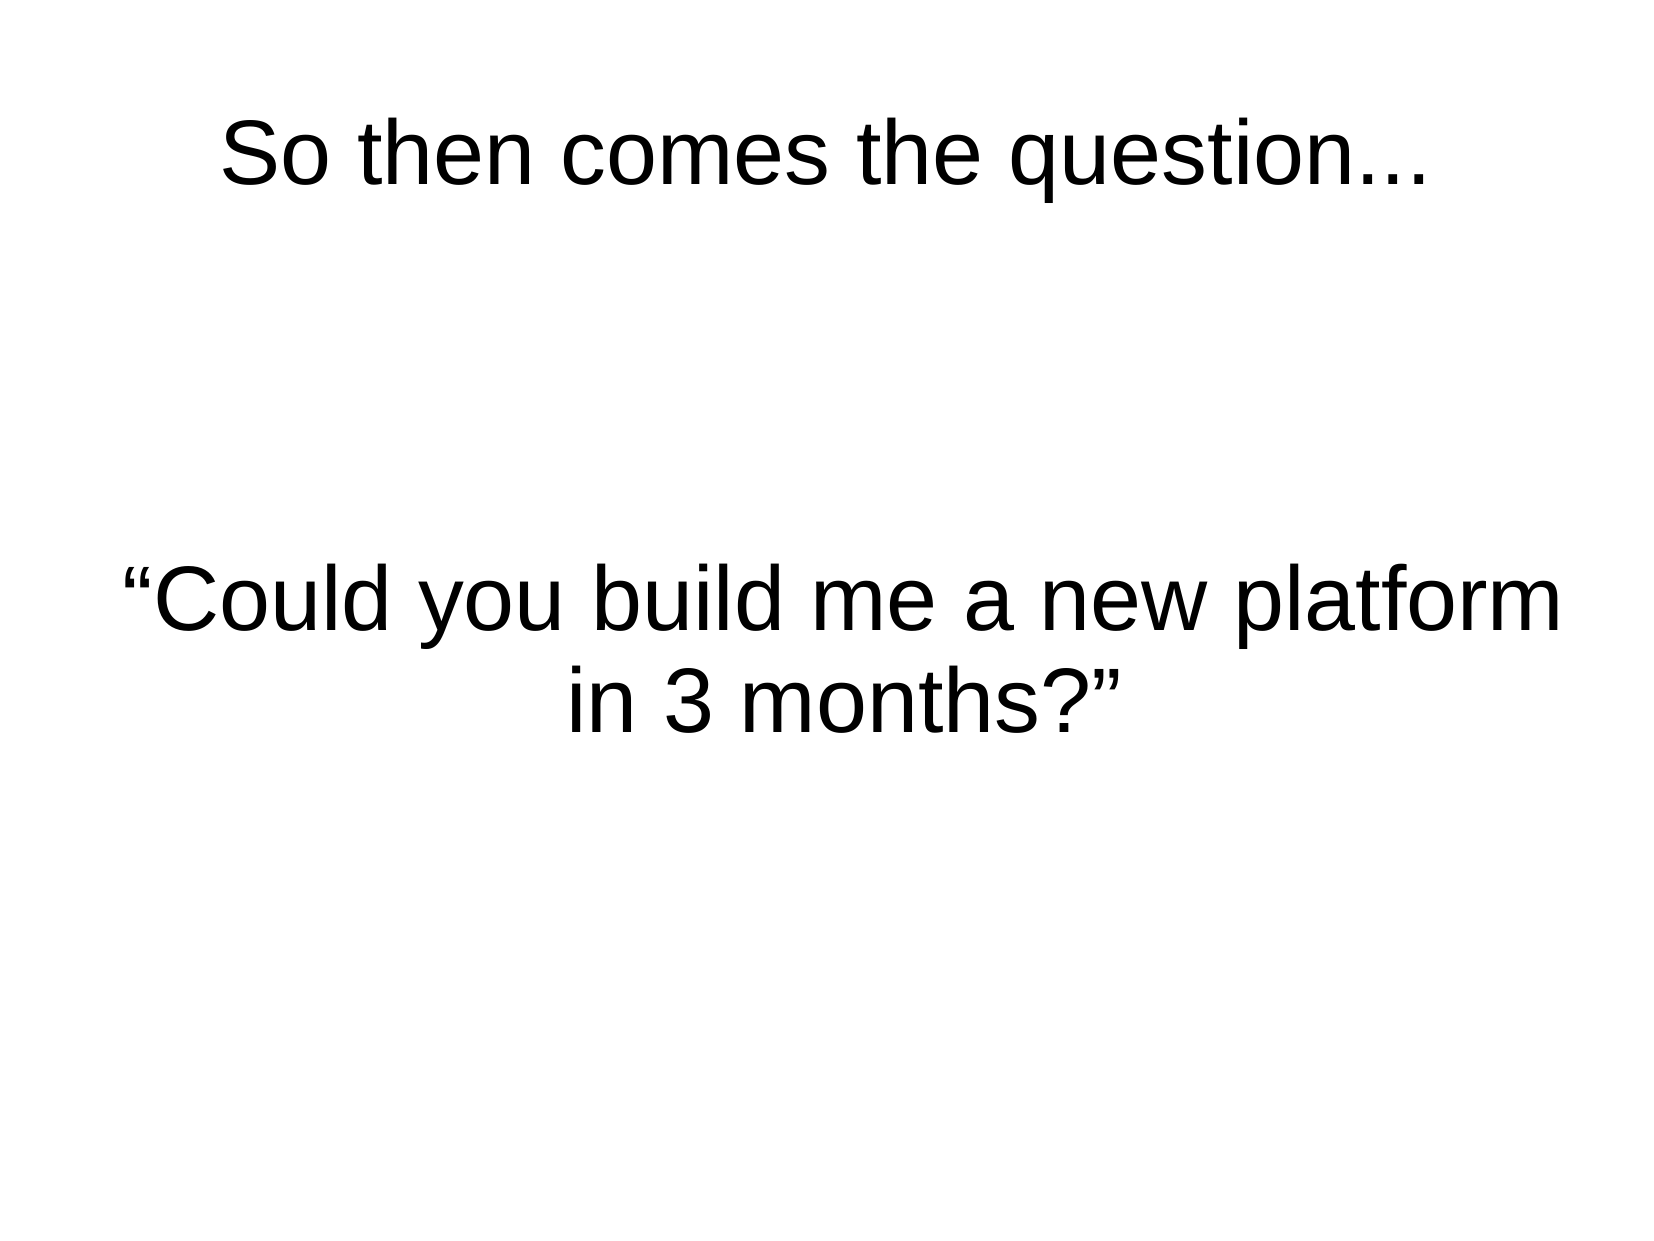

# So then comes the question...
“Could you build me a new platform in 3 months?”